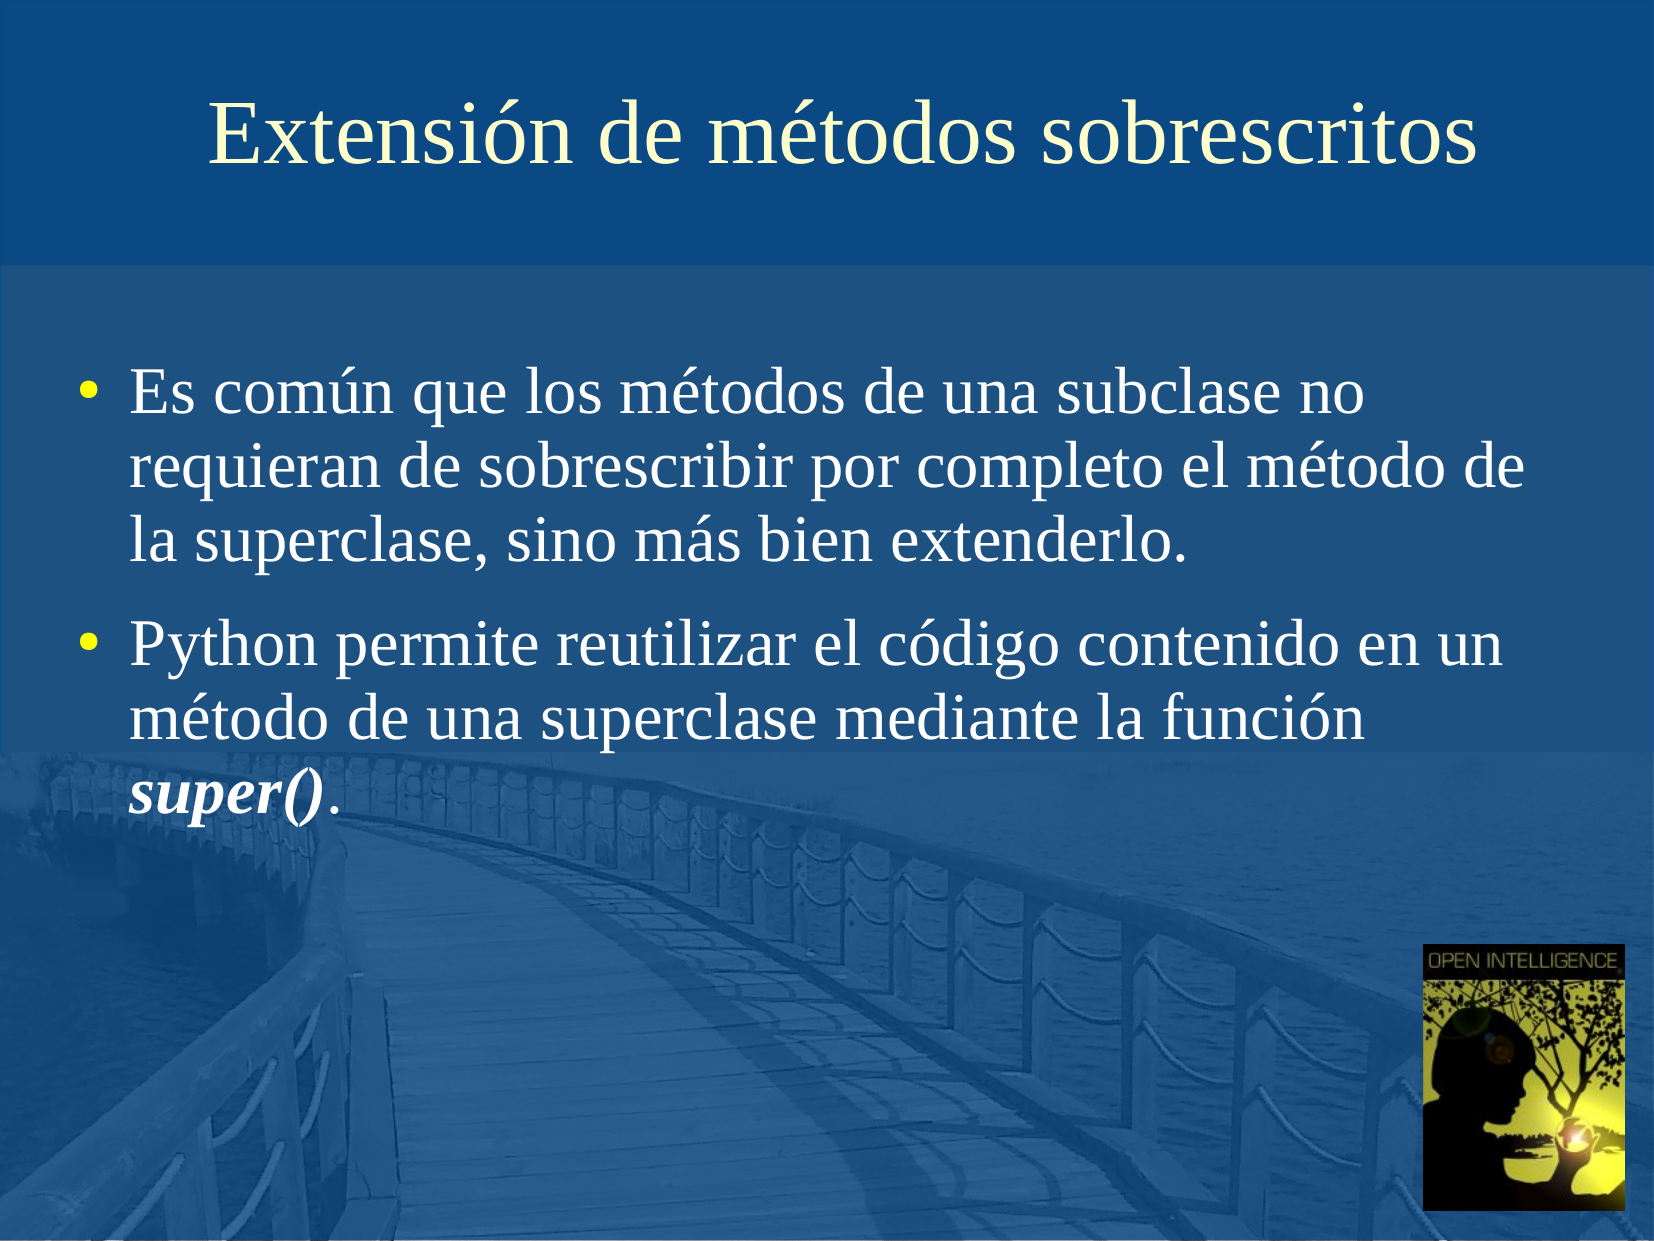

# Extensión de métodos sobrescritos
Es común que los métodos de una subclase no requieran de sobrescribir por completo el método de la superclase, sino más bien extenderlo.
Python permite reutilizar el código contenido en un método de una superclase mediante la función super().